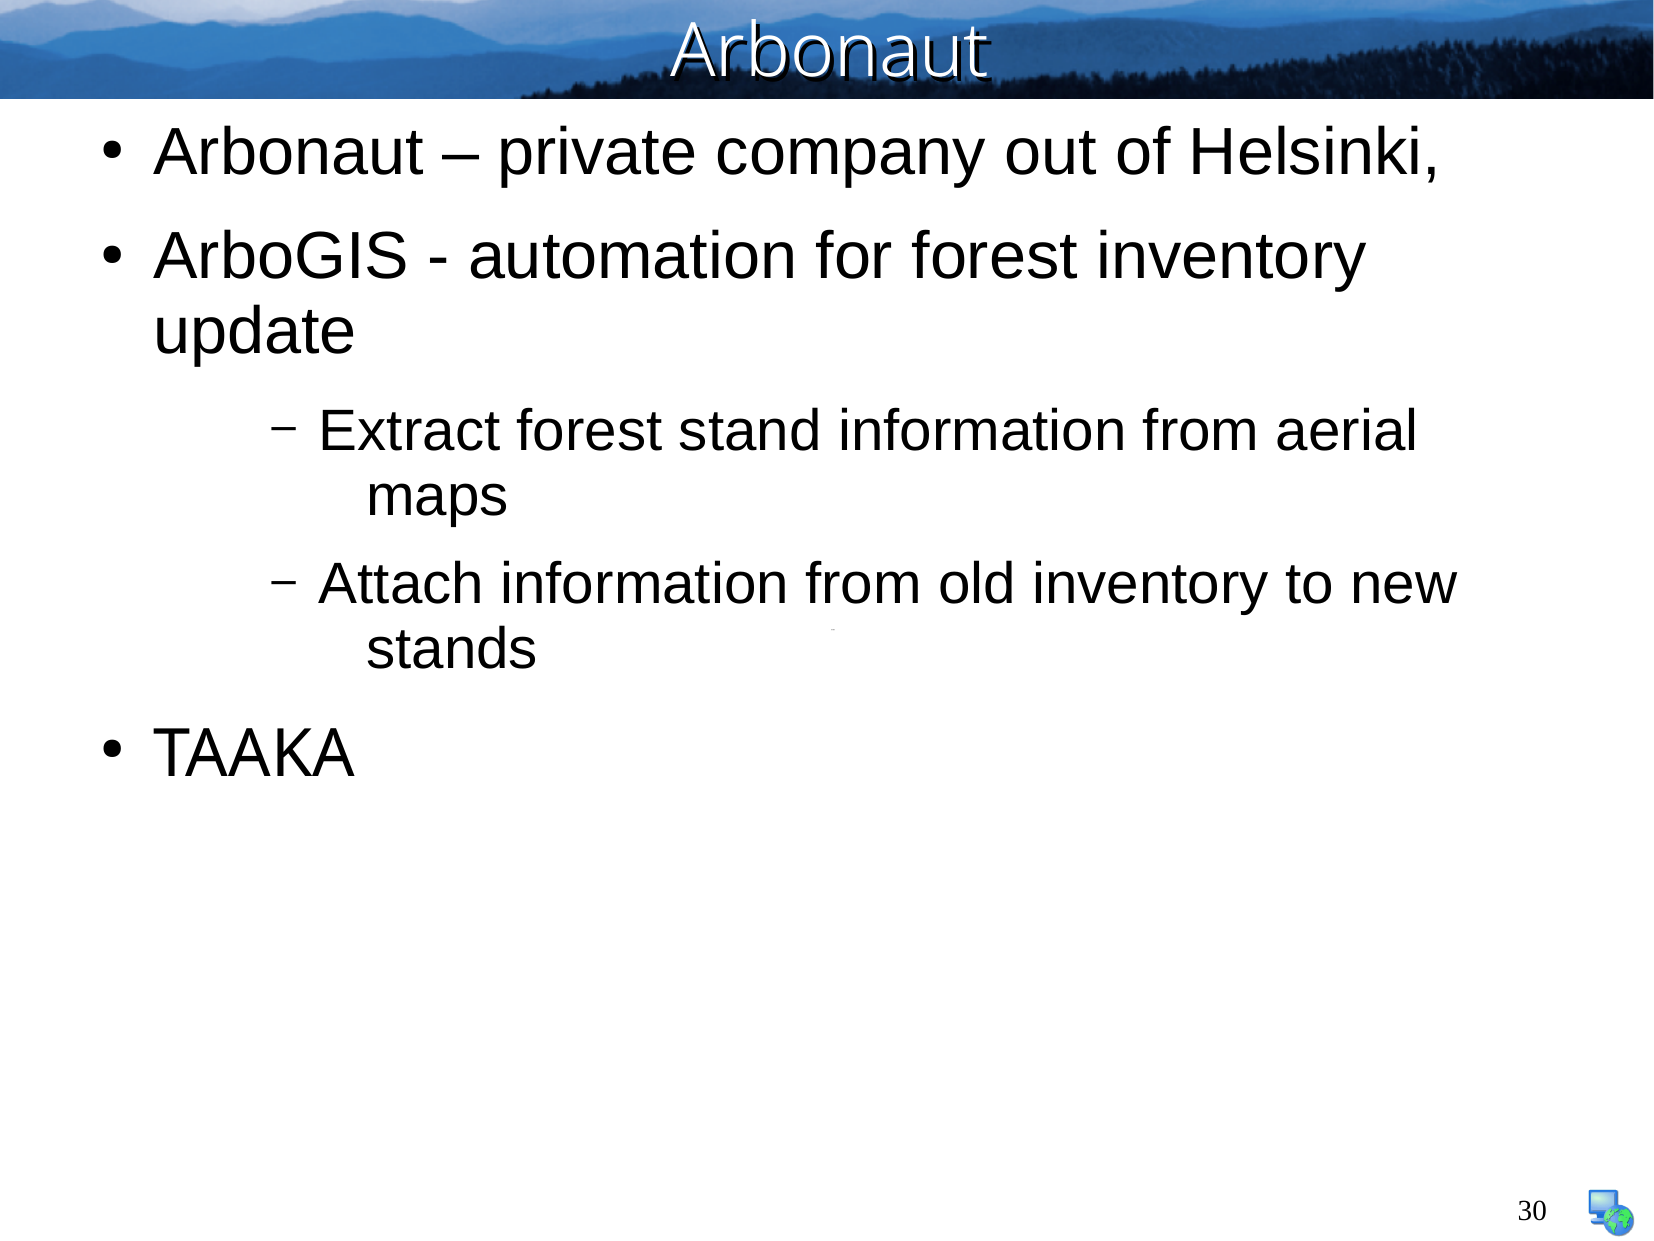

# Arbonaut
Arbonaut – private company out of Helsinki,
ArboGIS - automation for forest inventory update
Extract forest stand information from aerial maps
Attach information from old inventory to new stands
TAAKA
30